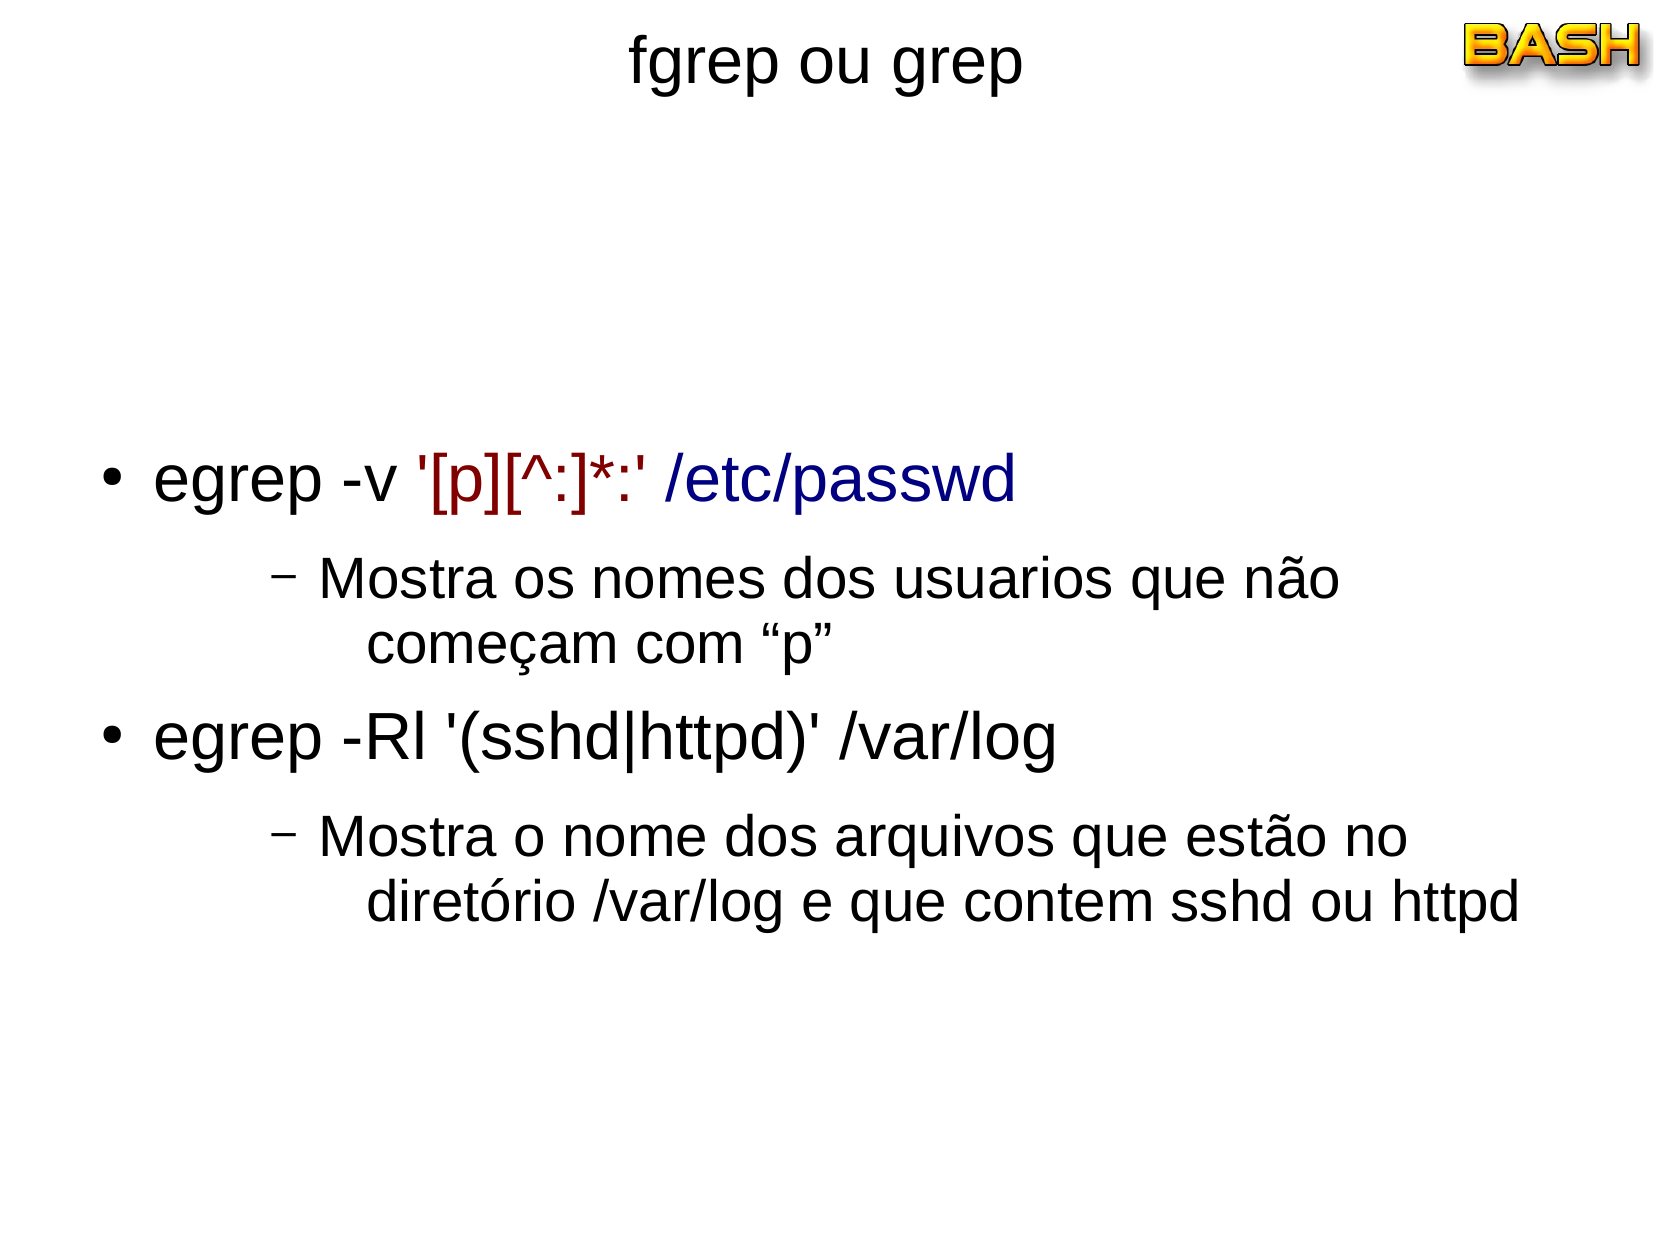

# fgrep ou grep
egrep -v '[p][^:]*:' /etc/passwd
Mostra os nomes dos usuarios que não começam com “p”
egrep -Rl '(sshd|httpd)' /var/log
Mostra o nome dos arquivos que estão no diretório /var/log e que contem sshd ou httpd